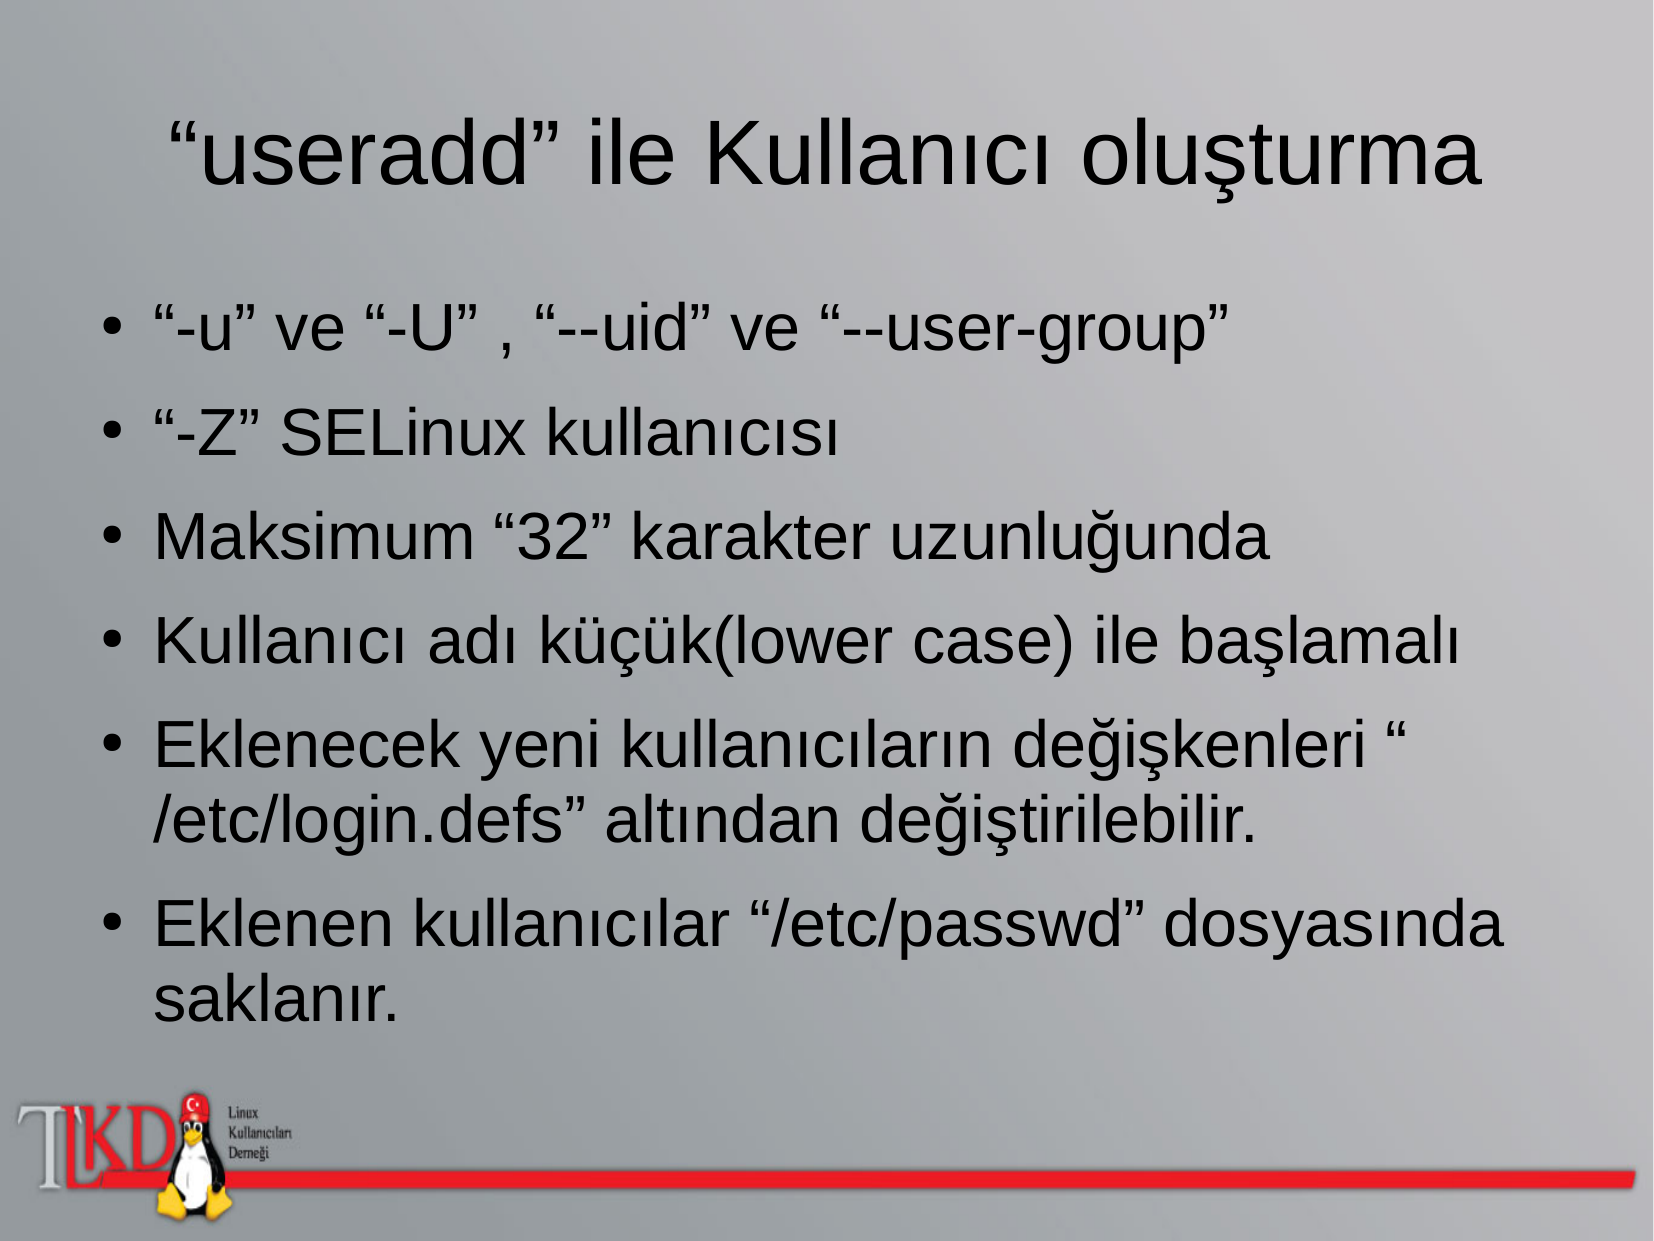

# “useradd” ile Kullanıcı oluşturma
“-u” ve “-U” , “--uid” ve “--user-group”
“-Z” SELinux kullanıcısı
Maksimum “32” karakter uzunluğunda
Kullanıcı adı küçük(lower case) ile başlamalı
Eklenecek yeni kullanıcıların değişkenleri “ /etc/login.defs” altından değiştirilebilir.
Eklenen kullanıcılar “/etc/passwd” dosyasında saklanır.